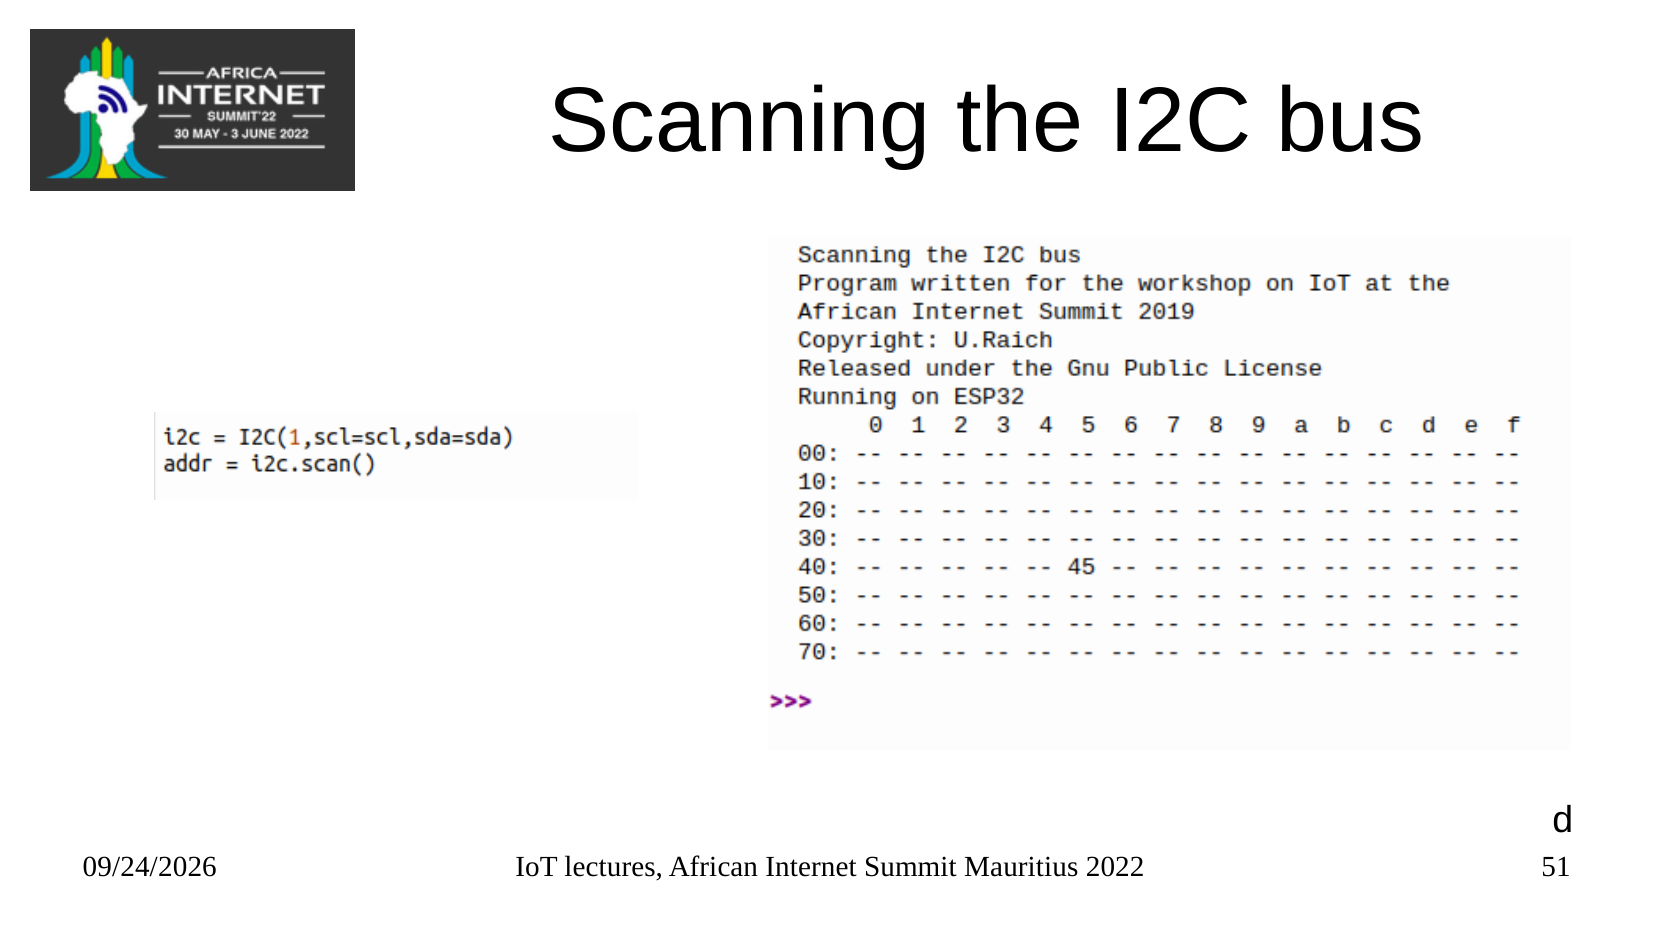

# Scanning the I2C bus
d
IoT lectures, African Internet Summit Mauritius 2022
51